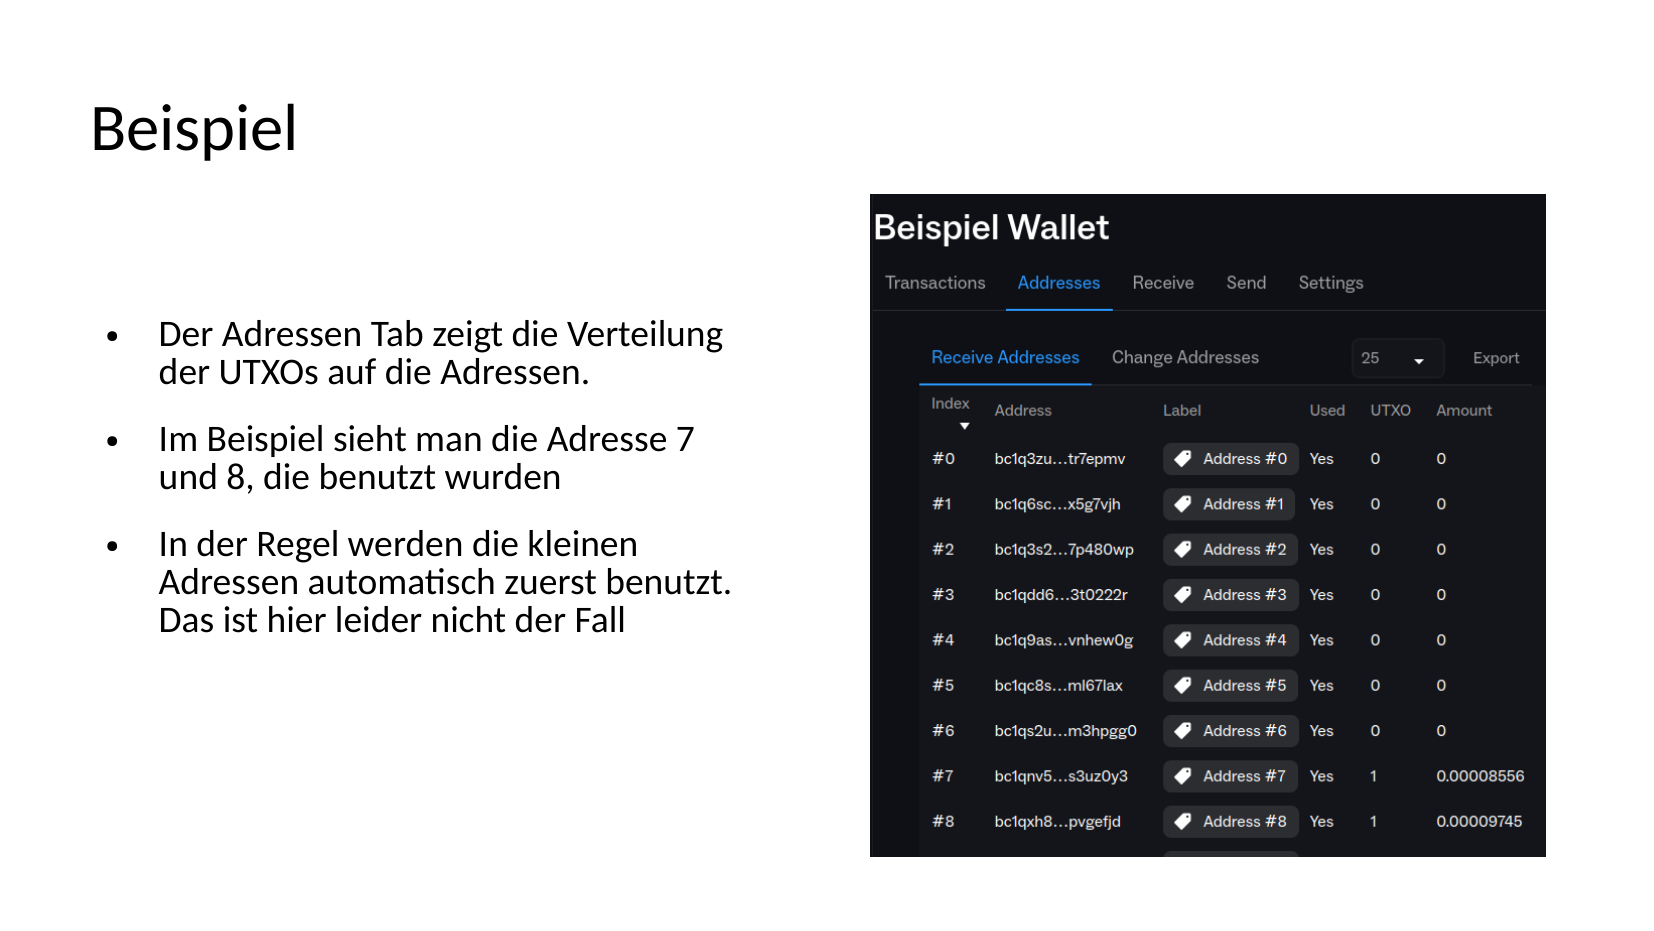

# Beispiel
Der Adressen Tab zeigt die Verteilung der UTXOs auf die Adressen.
Im Beispiel sieht man die Adresse 7 und 8, die benutzt wurden
In der Regel werden die kleinen Adressen automatisch zuerst benutzt. Das ist hier leider nicht der Fall